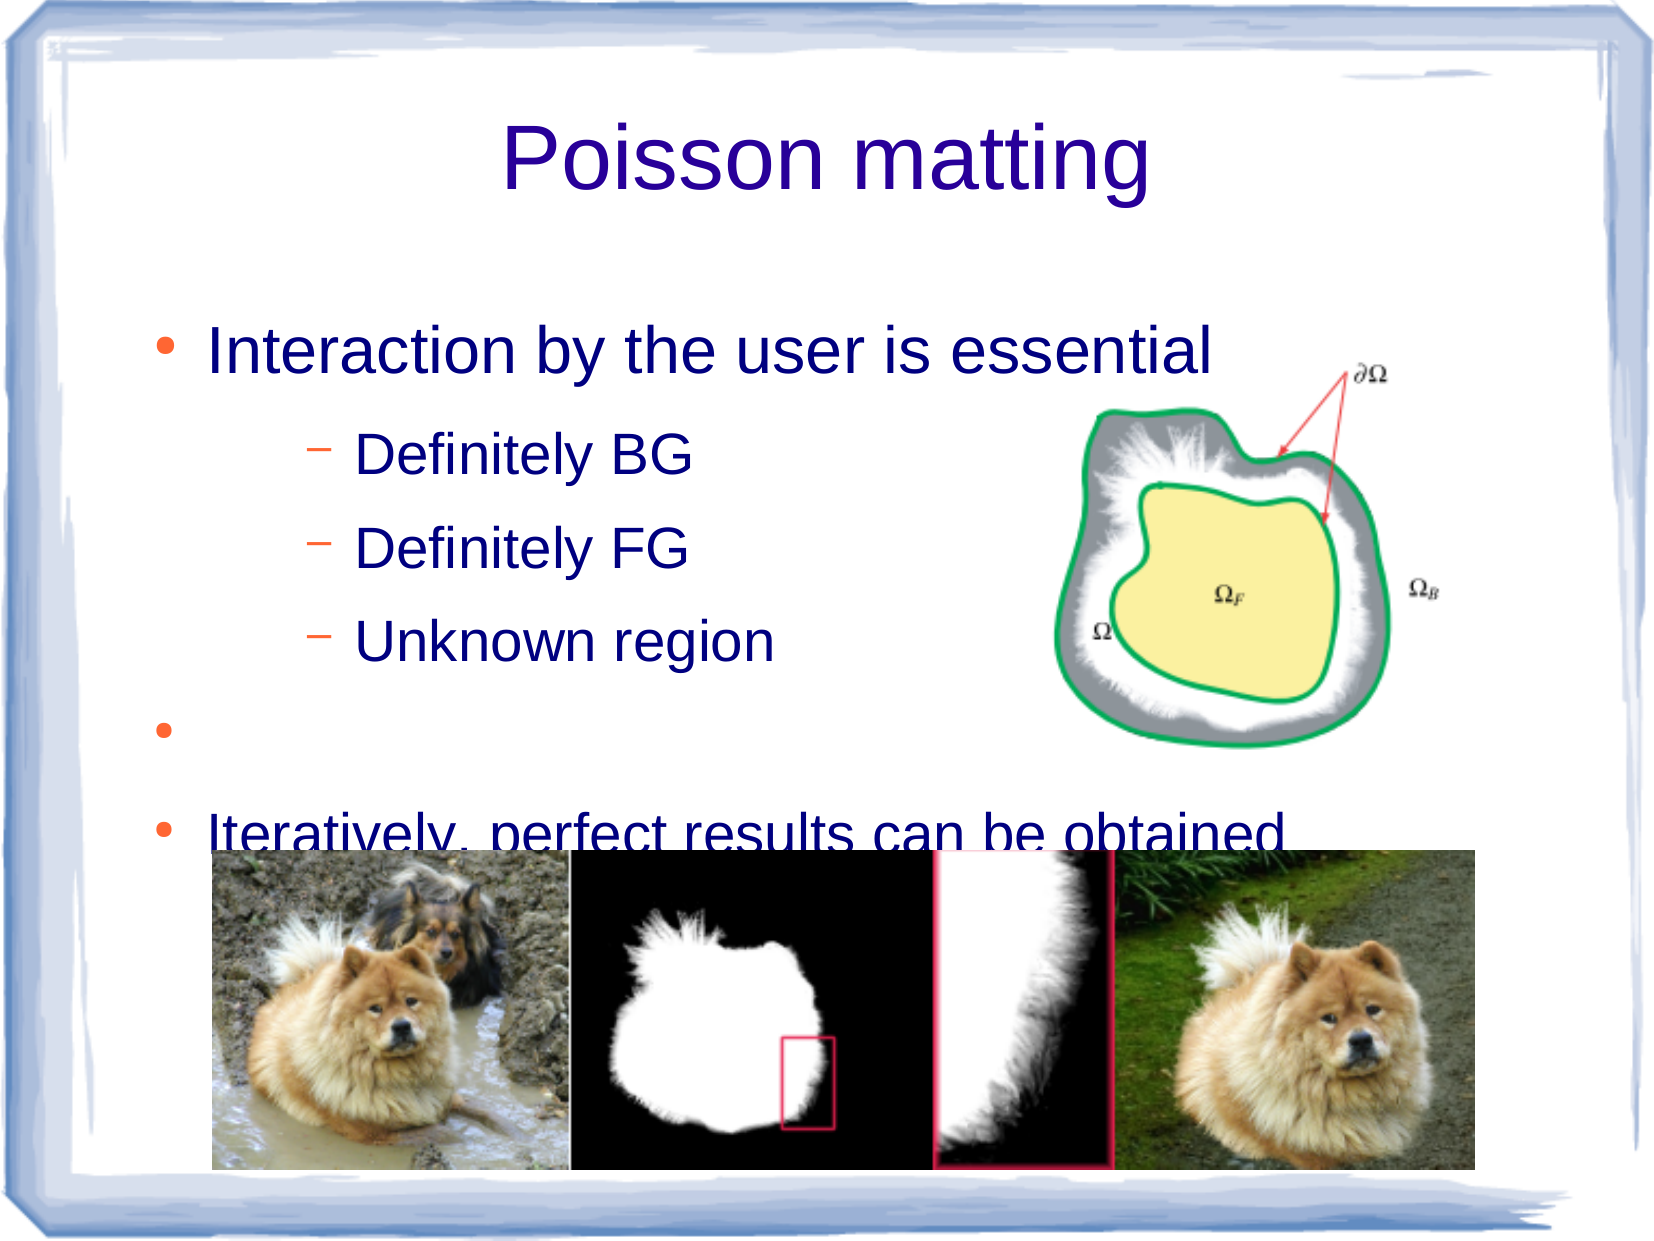

# Poisson matting
Interaction by the user is essential
Definitely BG
Definitely FG
Unknown region
Iteratively, perfect results can be obtained